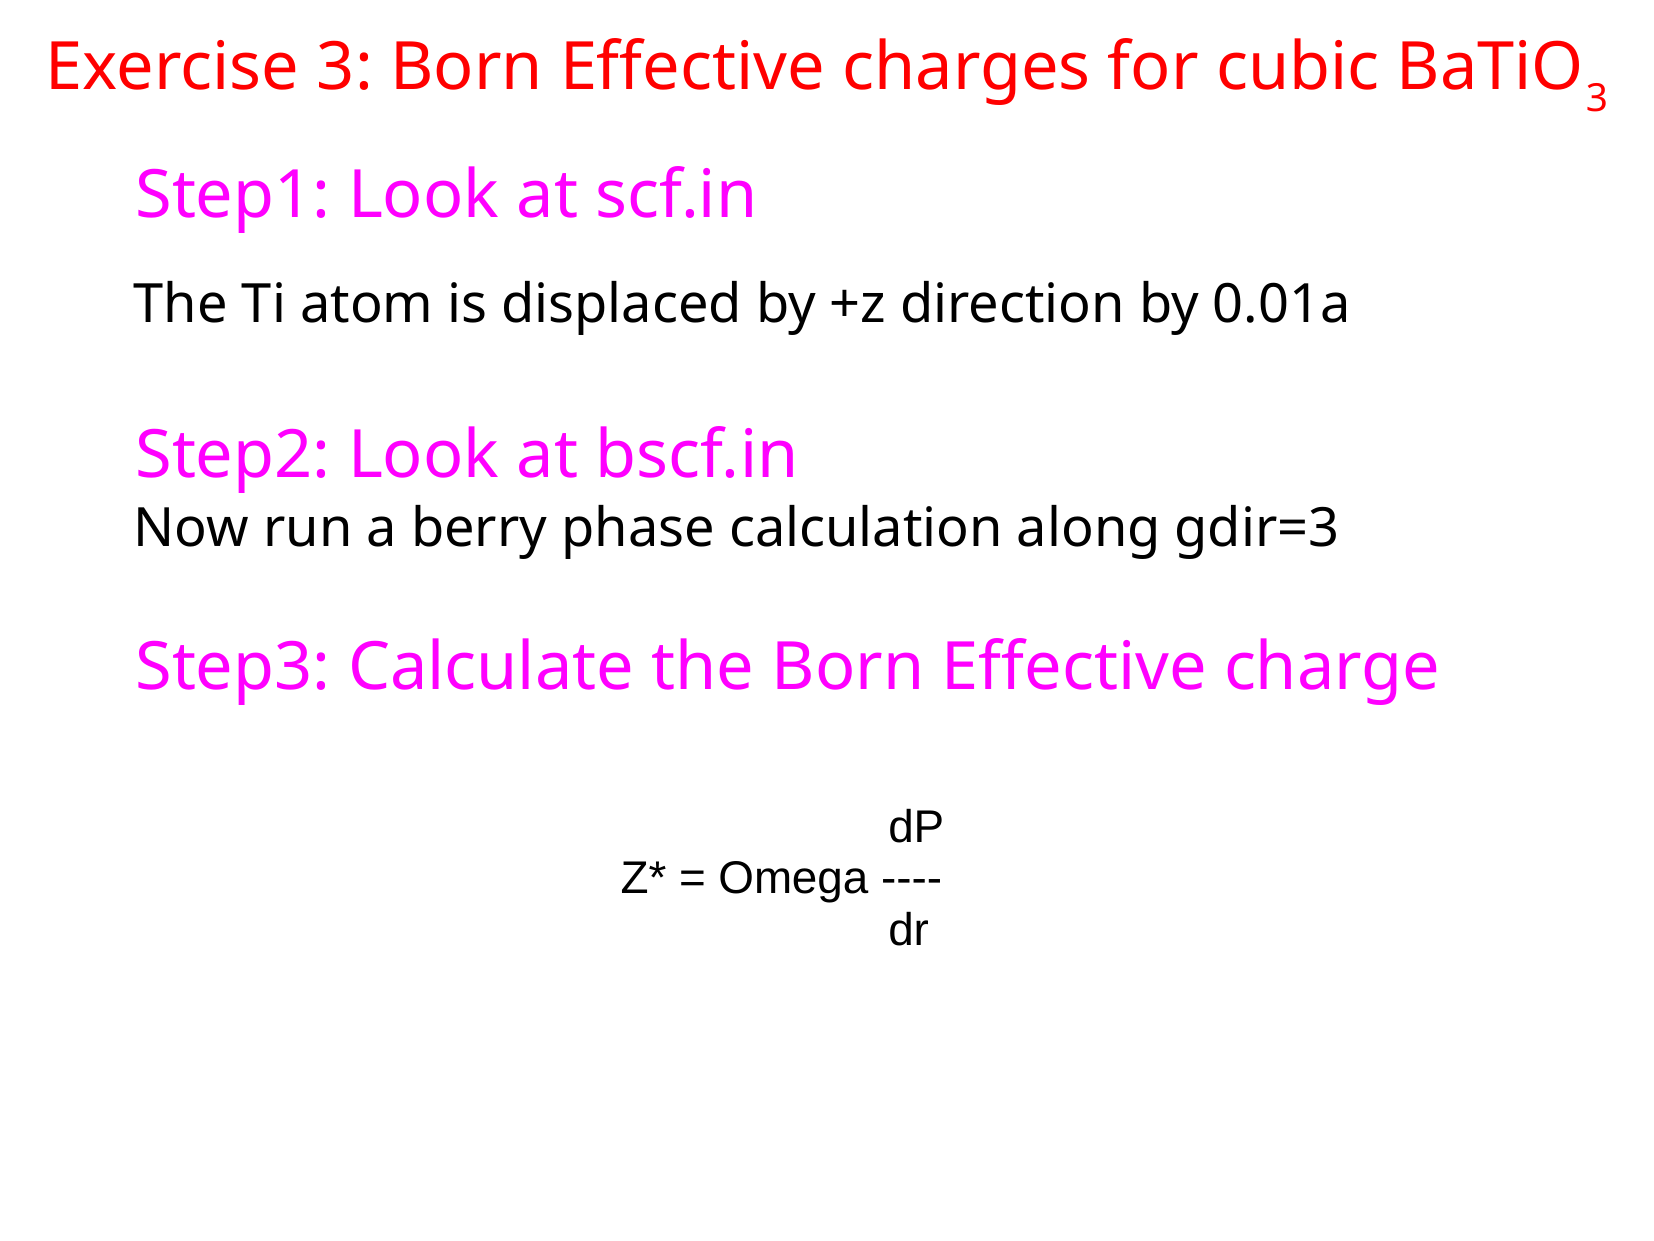

# Exercise 3: Born Effective charges for cubic BaTiO3
Step1: Look at scf.in
The Ti atom is displaced by +z direction by 0.01a
Step2: Look at bscf.in
Now run a berry phase calculation along gdir=3
Step3: Calculate the Born Effective charge
 dP
 Z* = Omega ----
 dr